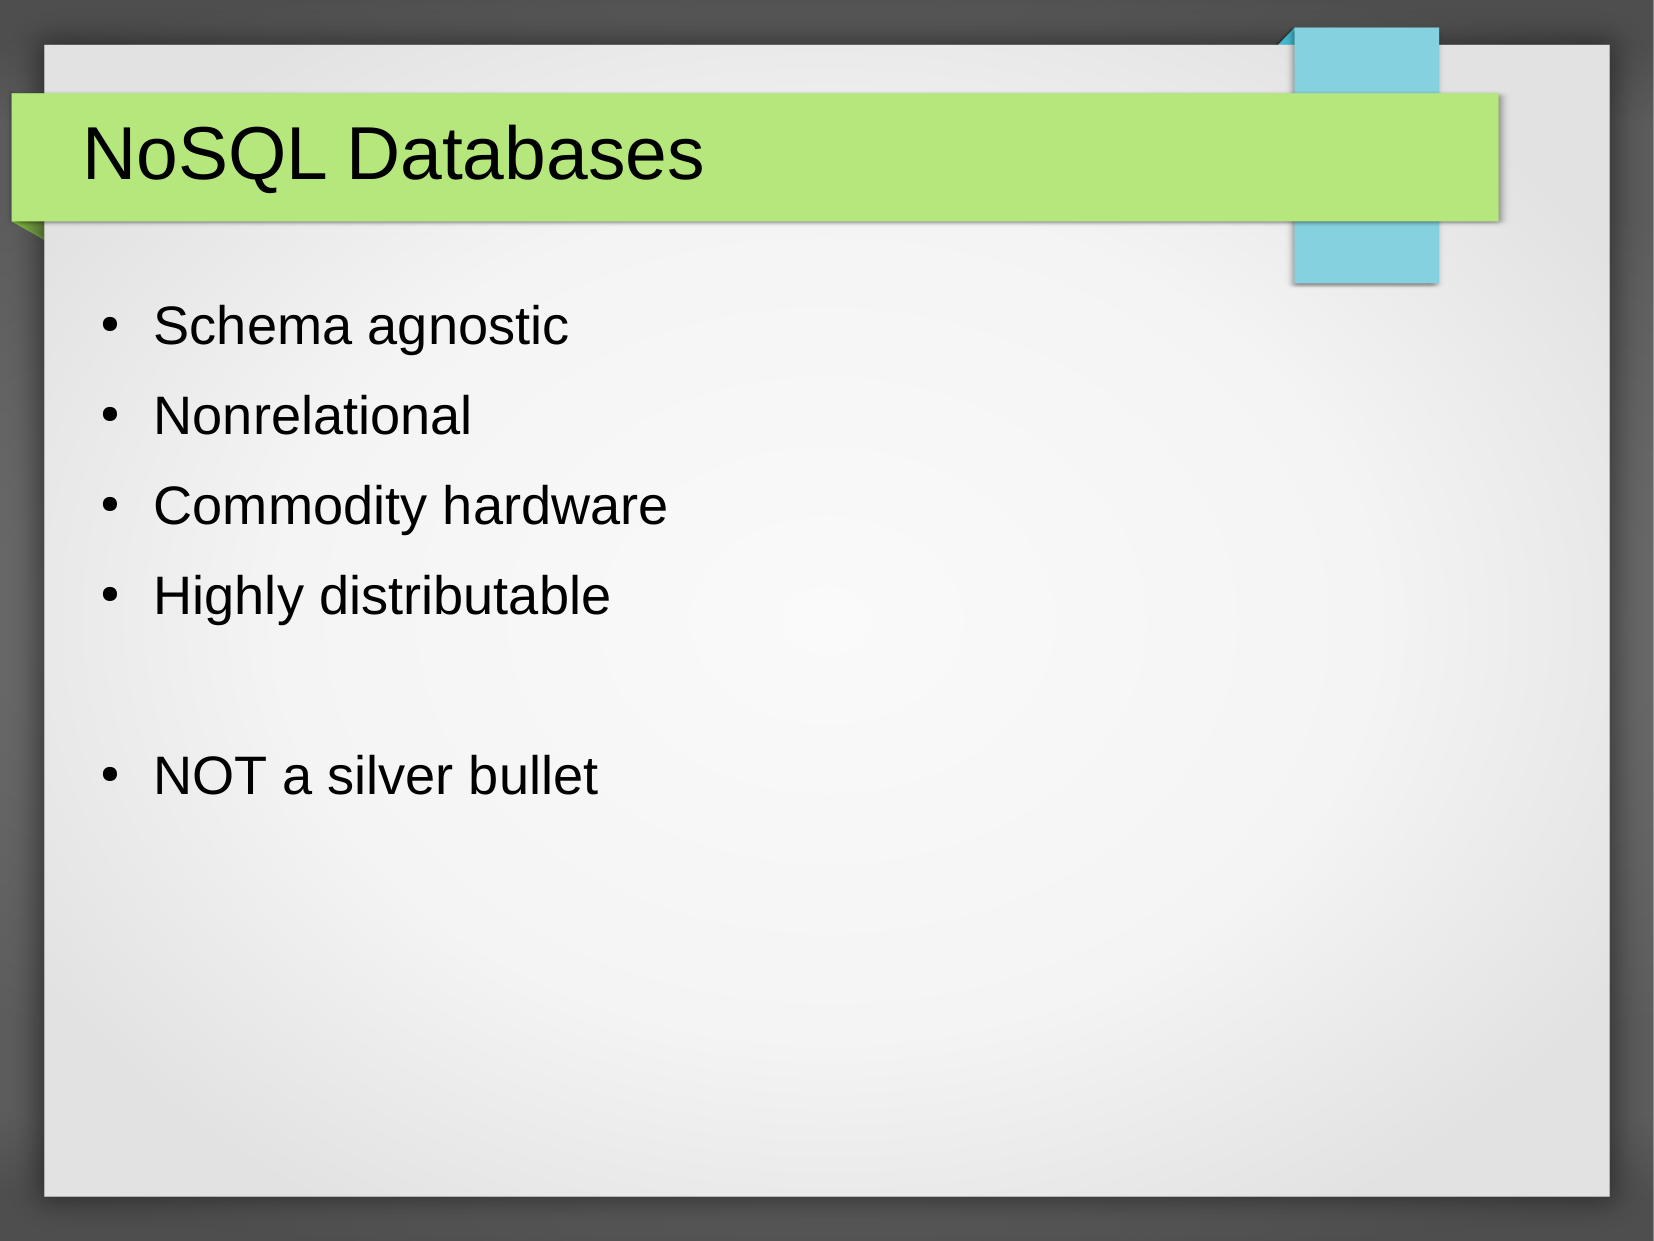

# NoSQL Databases
Schema agnostic
Nonrelational
Commodity hardware
Highly distributable
NOT a silver bullet